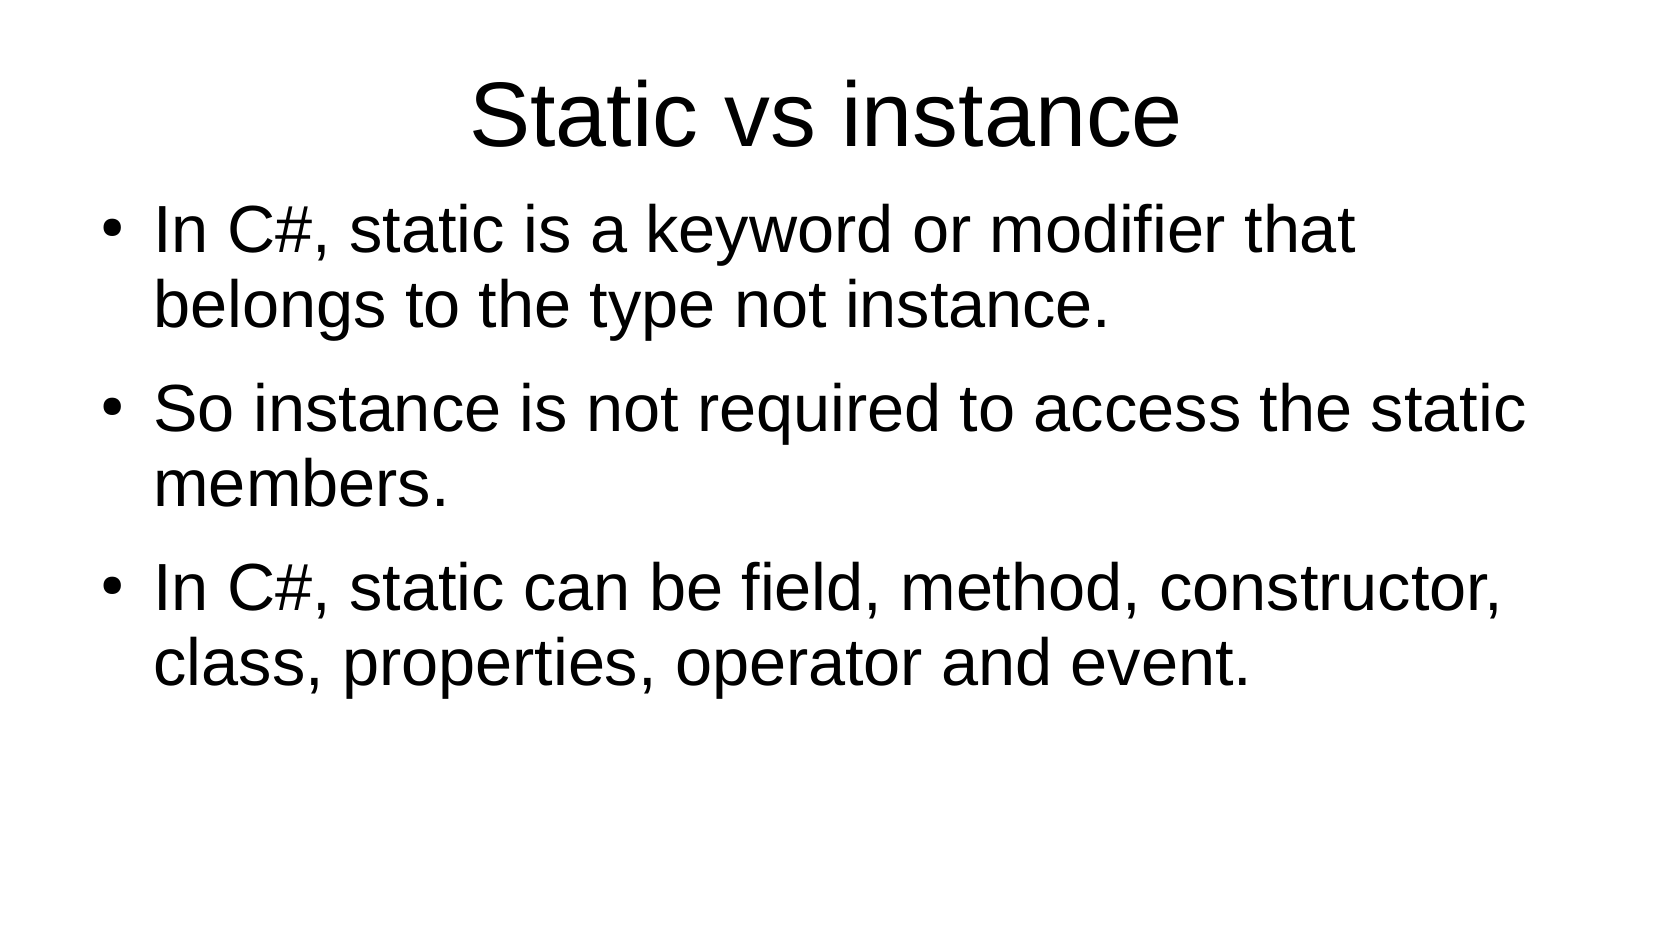

# Static vs instance
In C#, static is a keyword or modifier that belongs to the type not instance.
So instance is not required to access the static members.
In C#, static can be field, method, constructor, class, properties, operator and event.